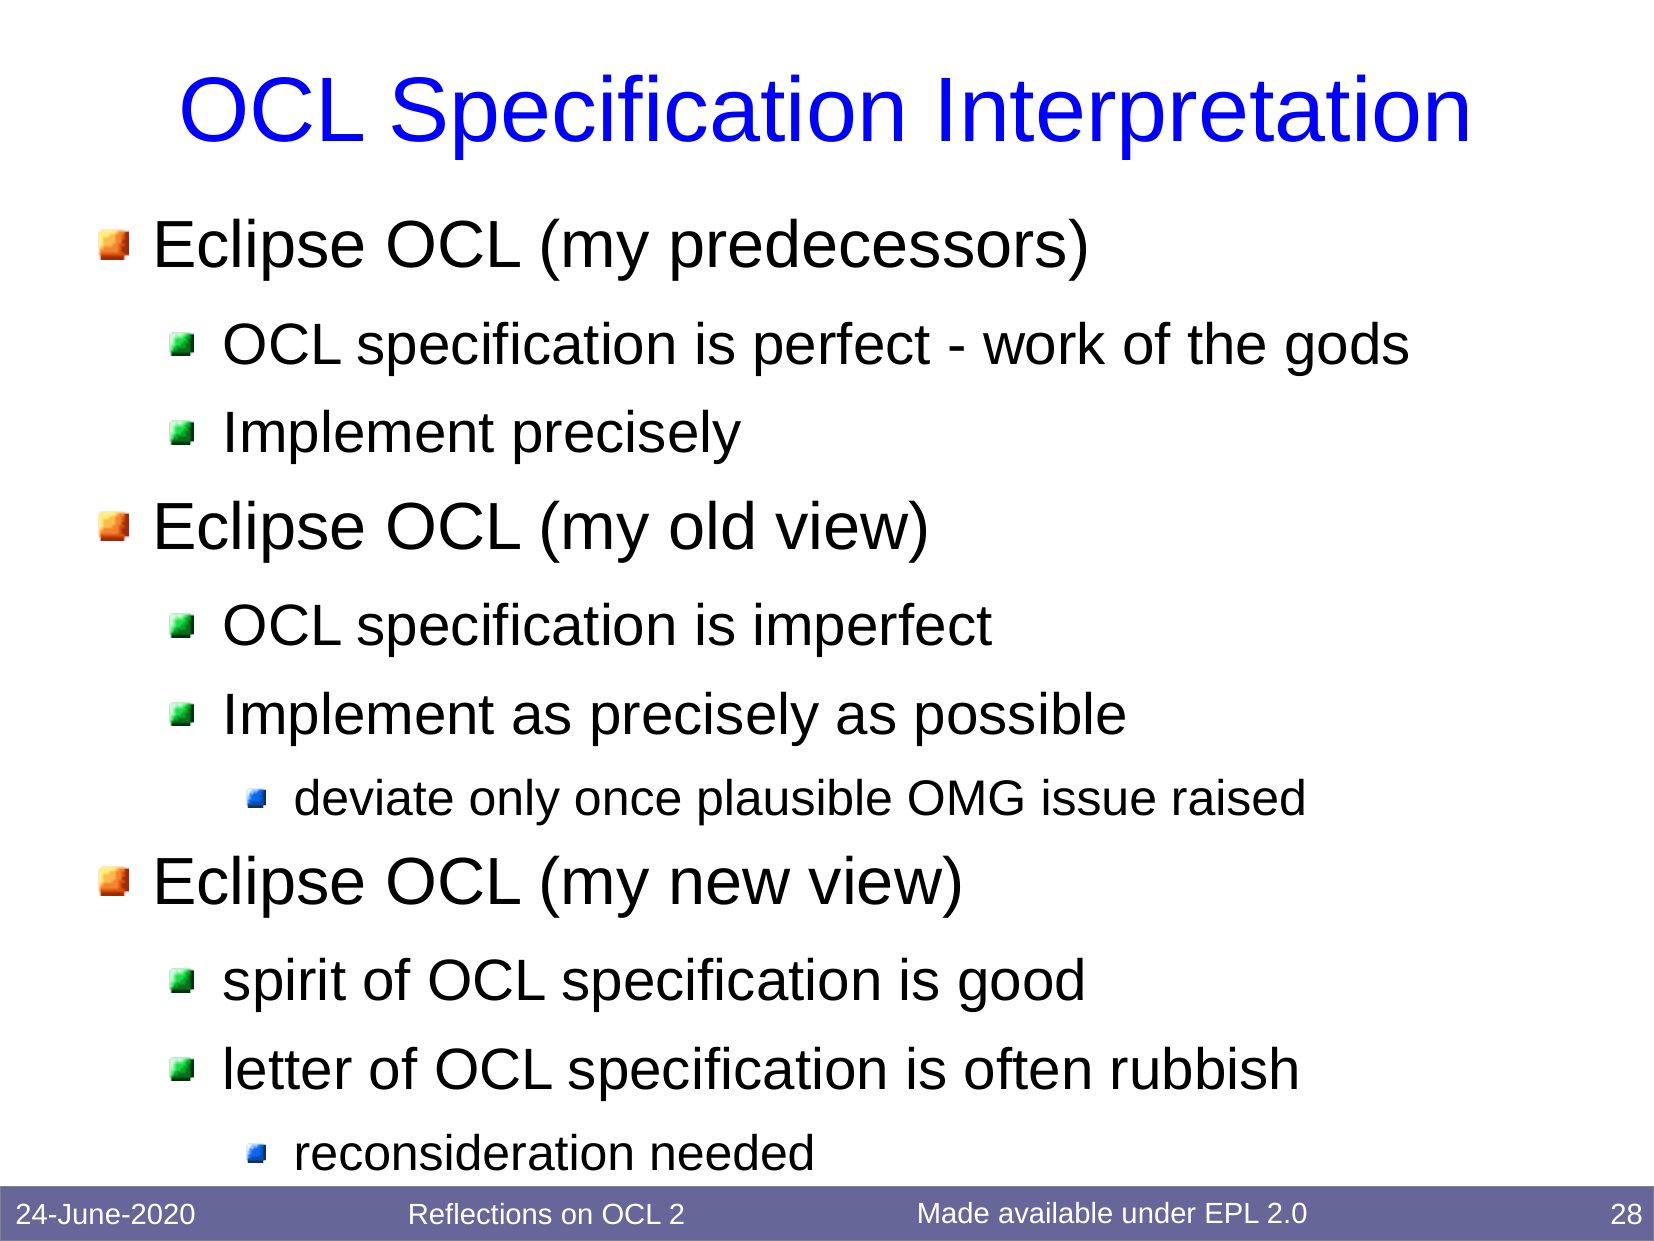

# OCL Specification Interpretation
Eclipse OCL (my predecessors)
OCL specification is perfect - work of the gods
Implement precisely
Eclipse OCL (my old view)
OCL specification is imperfect
Implement as precisely as possible
deviate only once plausible OMG issue raised
Eclipse OCL (my new view)
spirit of OCL specification is good
letter of OCL specification is often rubbish
reconsideration needed
24-June-2020
Reflections on OCL 2
28